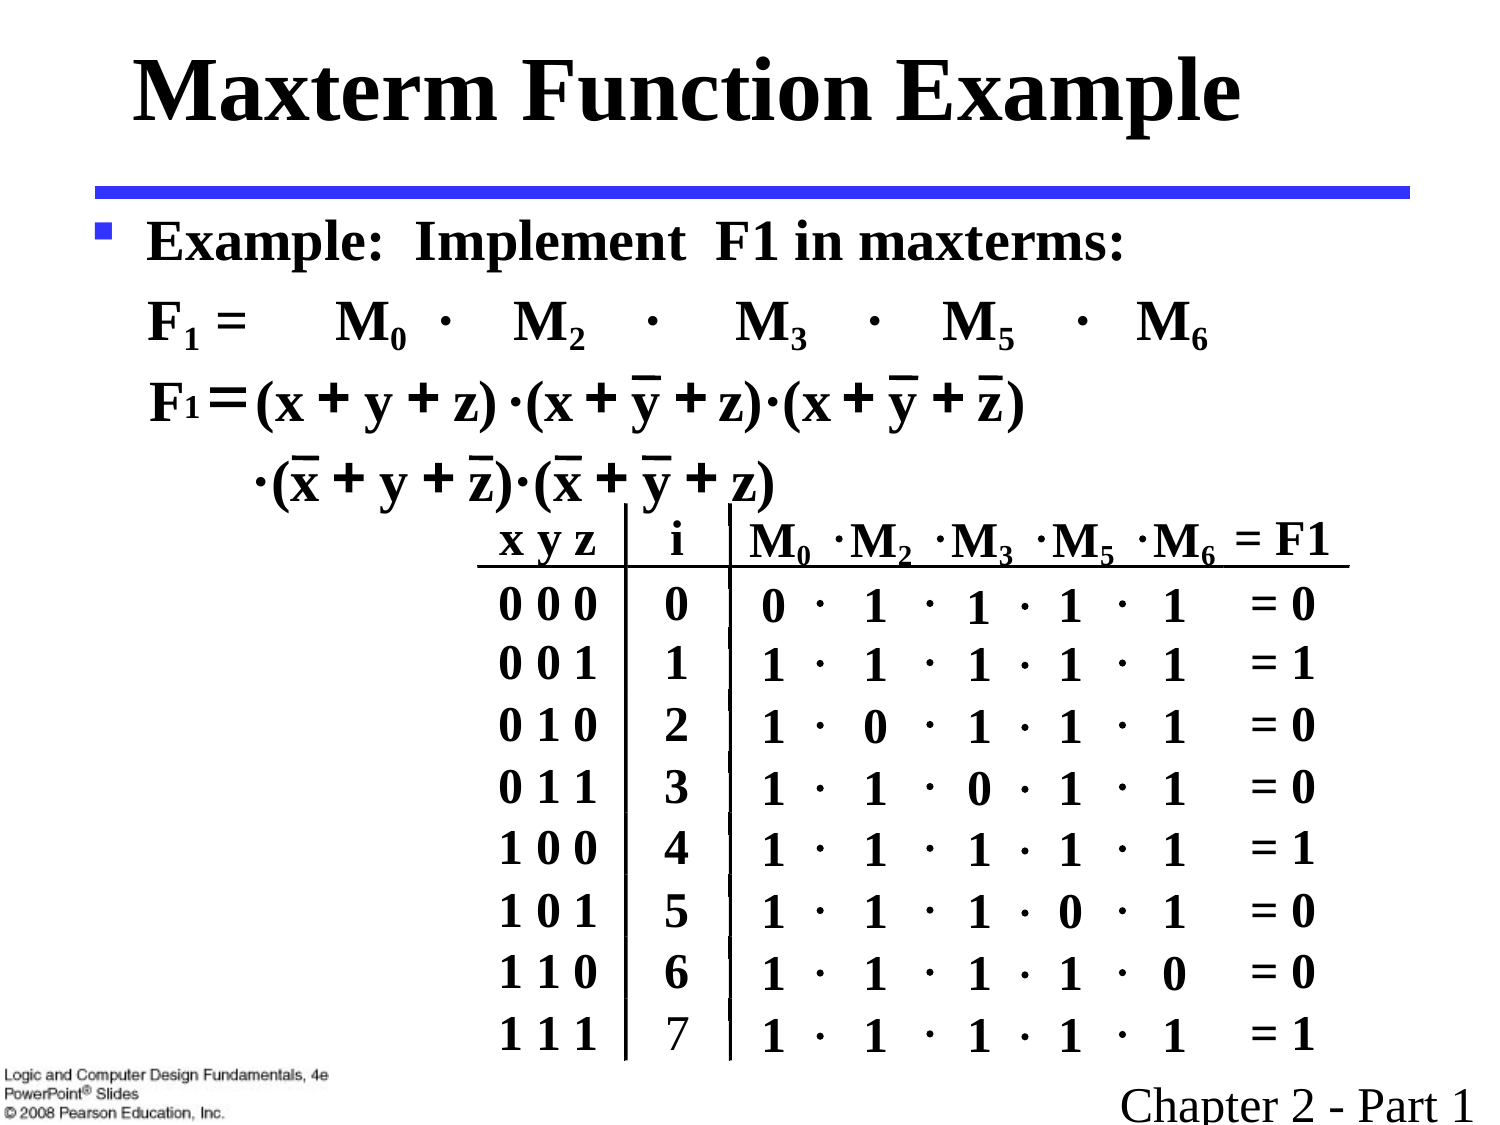

# Maxterm Function Example
Example: Implement F1 in maxterms:
 F1 = M0 · M2 · M3 · M5 · M6







F
(x
 y
z)
·(x
y
z)·(x
y
z
)
1




·(
x
 y
z
)·(
x
y
z)




x y z
i
= F1
M0
M2
M3
M5
M6
























0 0 0
0
= 0








0
 1
 1
 1
 1
0 0 1
1
= 1
1
 1
 1
 1
 1
0 1 0
2
= 0
1
 0
 1
 1
 1
0 1 1
3
= 0
1
 1
 0
 1
 1
1 0 0
4
= 1
1
 1
 1
 1
 1
1 0 1
5
= 0
1
 1
 1
 0
 1
1 1 0
6
= 0
1
 1
 1
 1
 0
1 1 1
7
= 1
1
 1
 1
 1
 1
43